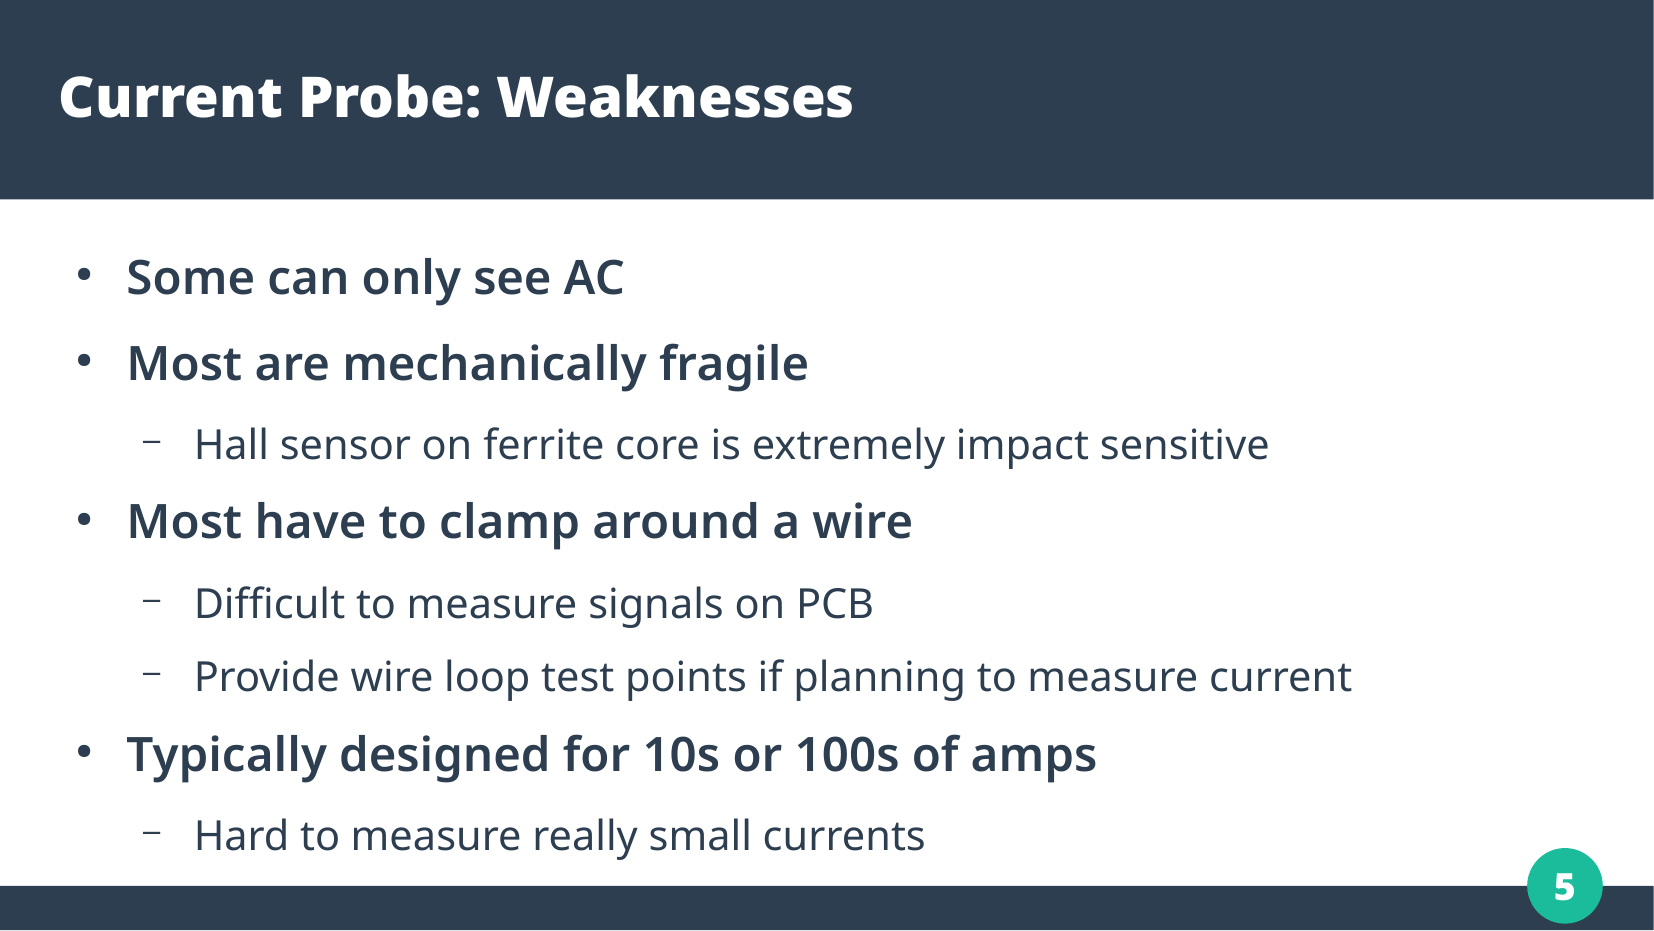

# Current Probe: Weaknesses
Some can only see AC
Most are mechanically fragile
Hall sensor on ferrite core is extremely impact sensitive
Most have to clamp around a wire
Difficult to measure signals on PCB
Provide wire loop test points if planning to measure current
Typically designed for 10s or 100s of amps
Hard to measure really small currents